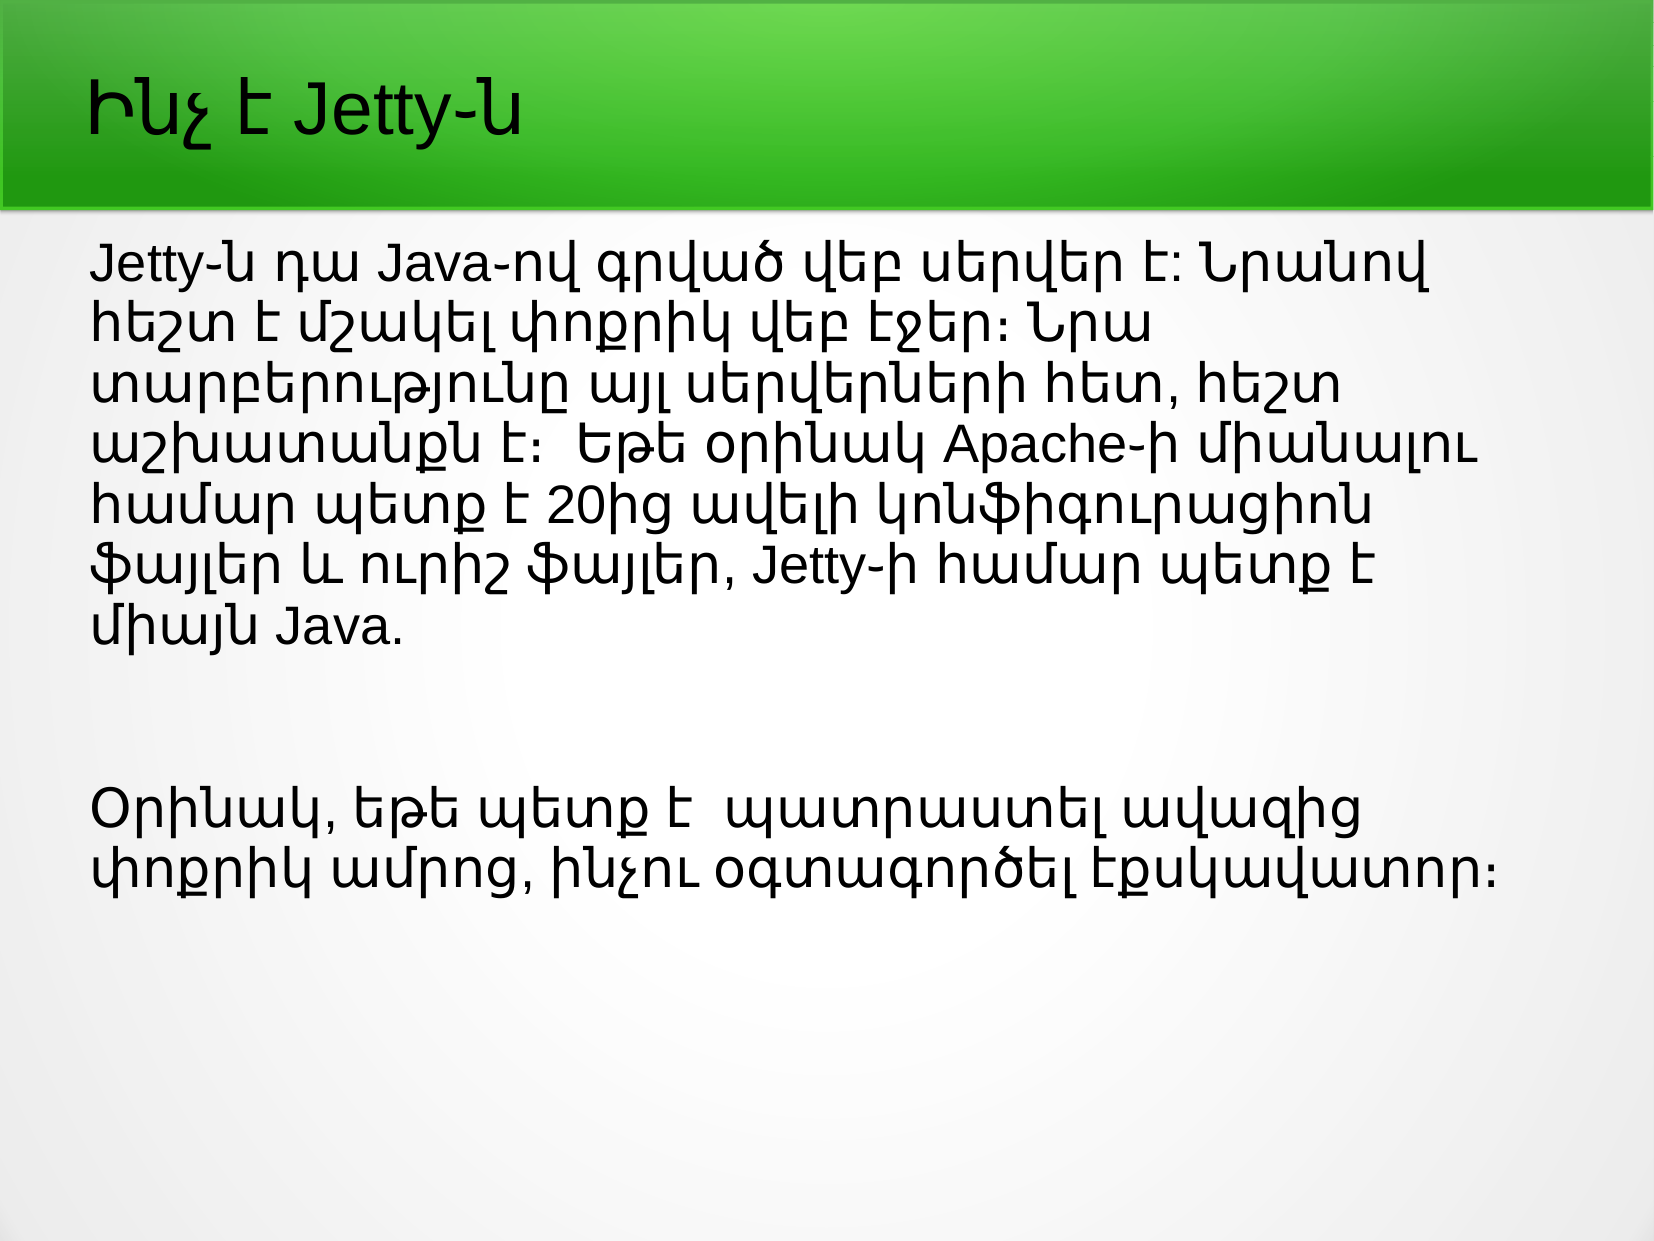

# Ինչ է Jetty֊ն
Jetty֊ն դա Java֊ով գրված վեբ սերվեր է: Նրանով հեշտ է մշակել փոքրիկ վեբ էջեր։ Նրա տարբերությունը այլ սերվերների հետ, հեշտ աշխատանքն է։ Եթե օրինակ Apache֊ի միանալու համար պետք է 20ից ավելի կոնֆիգուրացիոն ֆայլեր և ուրիշ ֆայլեր, Jetty֊ի համար պետք է միայն Java.
Օրինակ, եթե պետք է պատրաստել ավազից փոքրիկ ամրոց, ինչու օգտագործել էքսկավատոր։